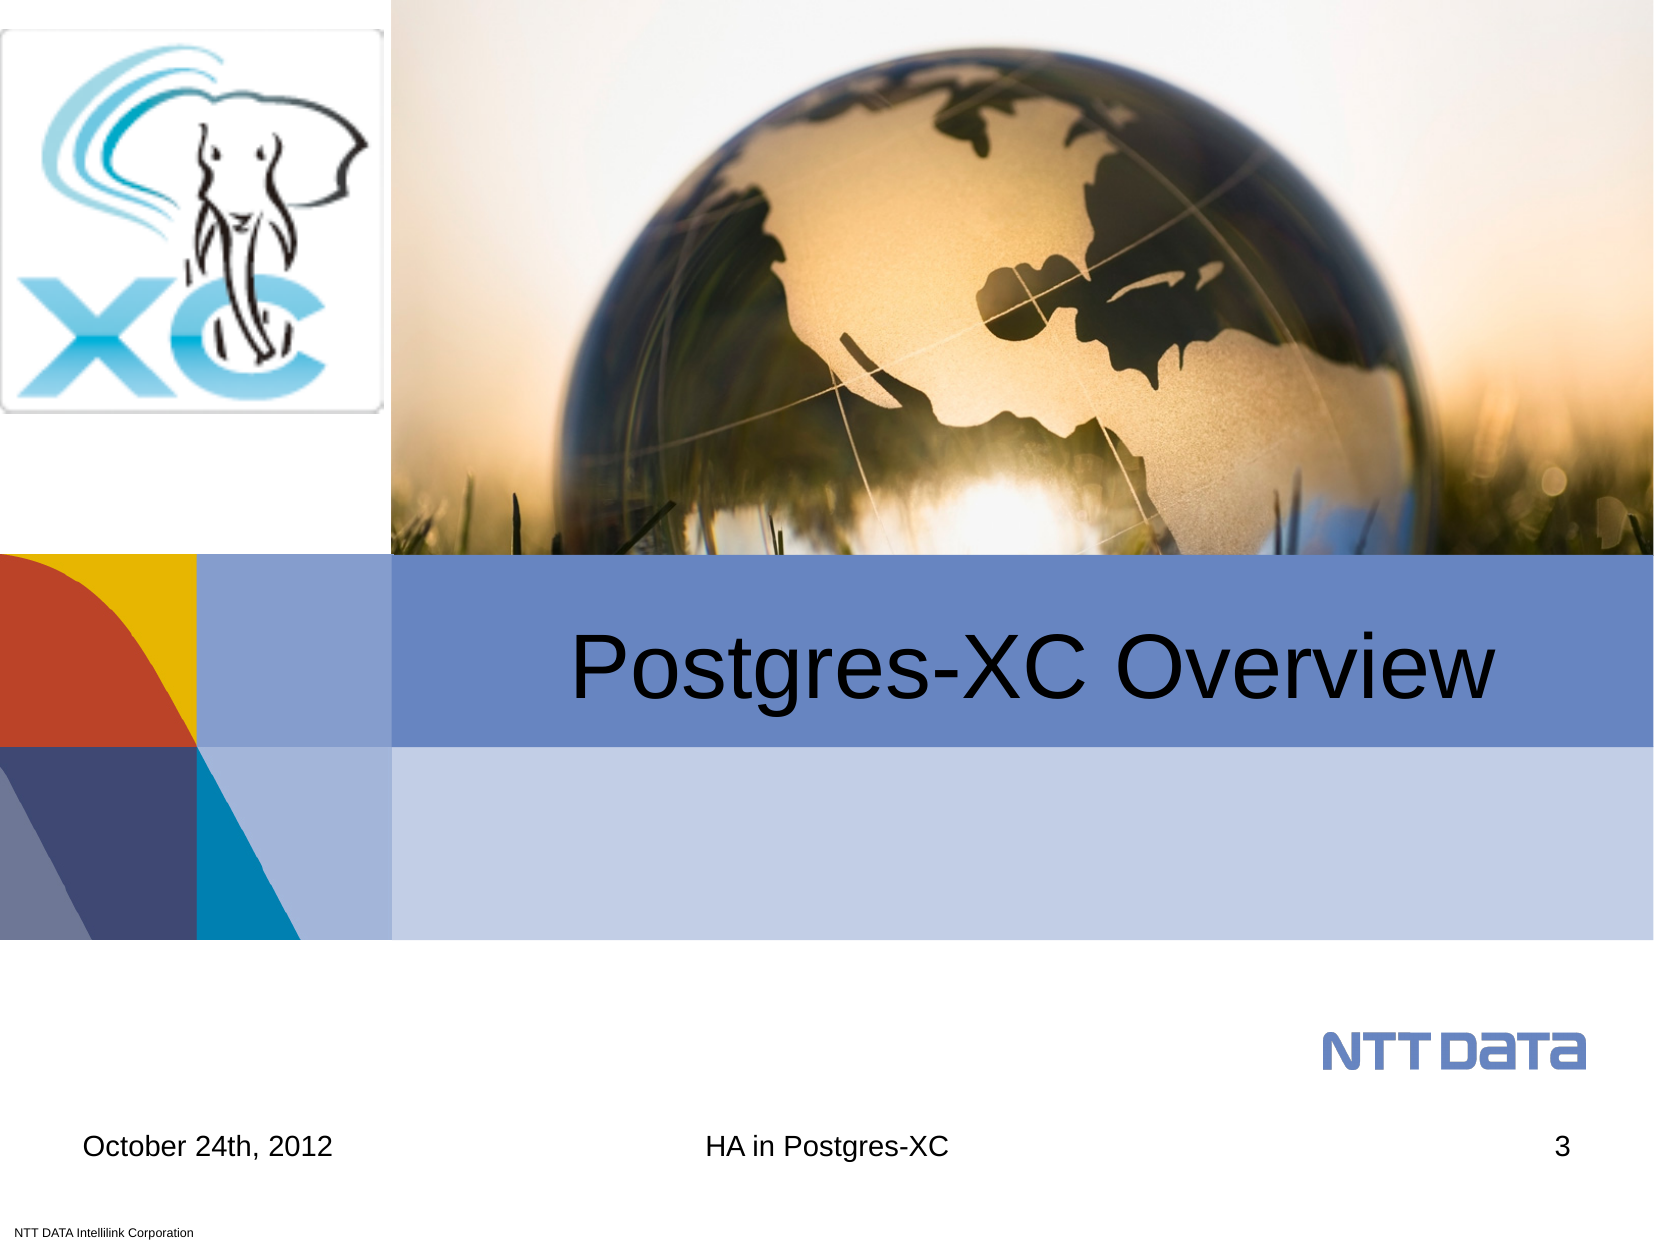

# Postgres-XC Overview
October 24th, 2012
HA in Postgres-XC
3